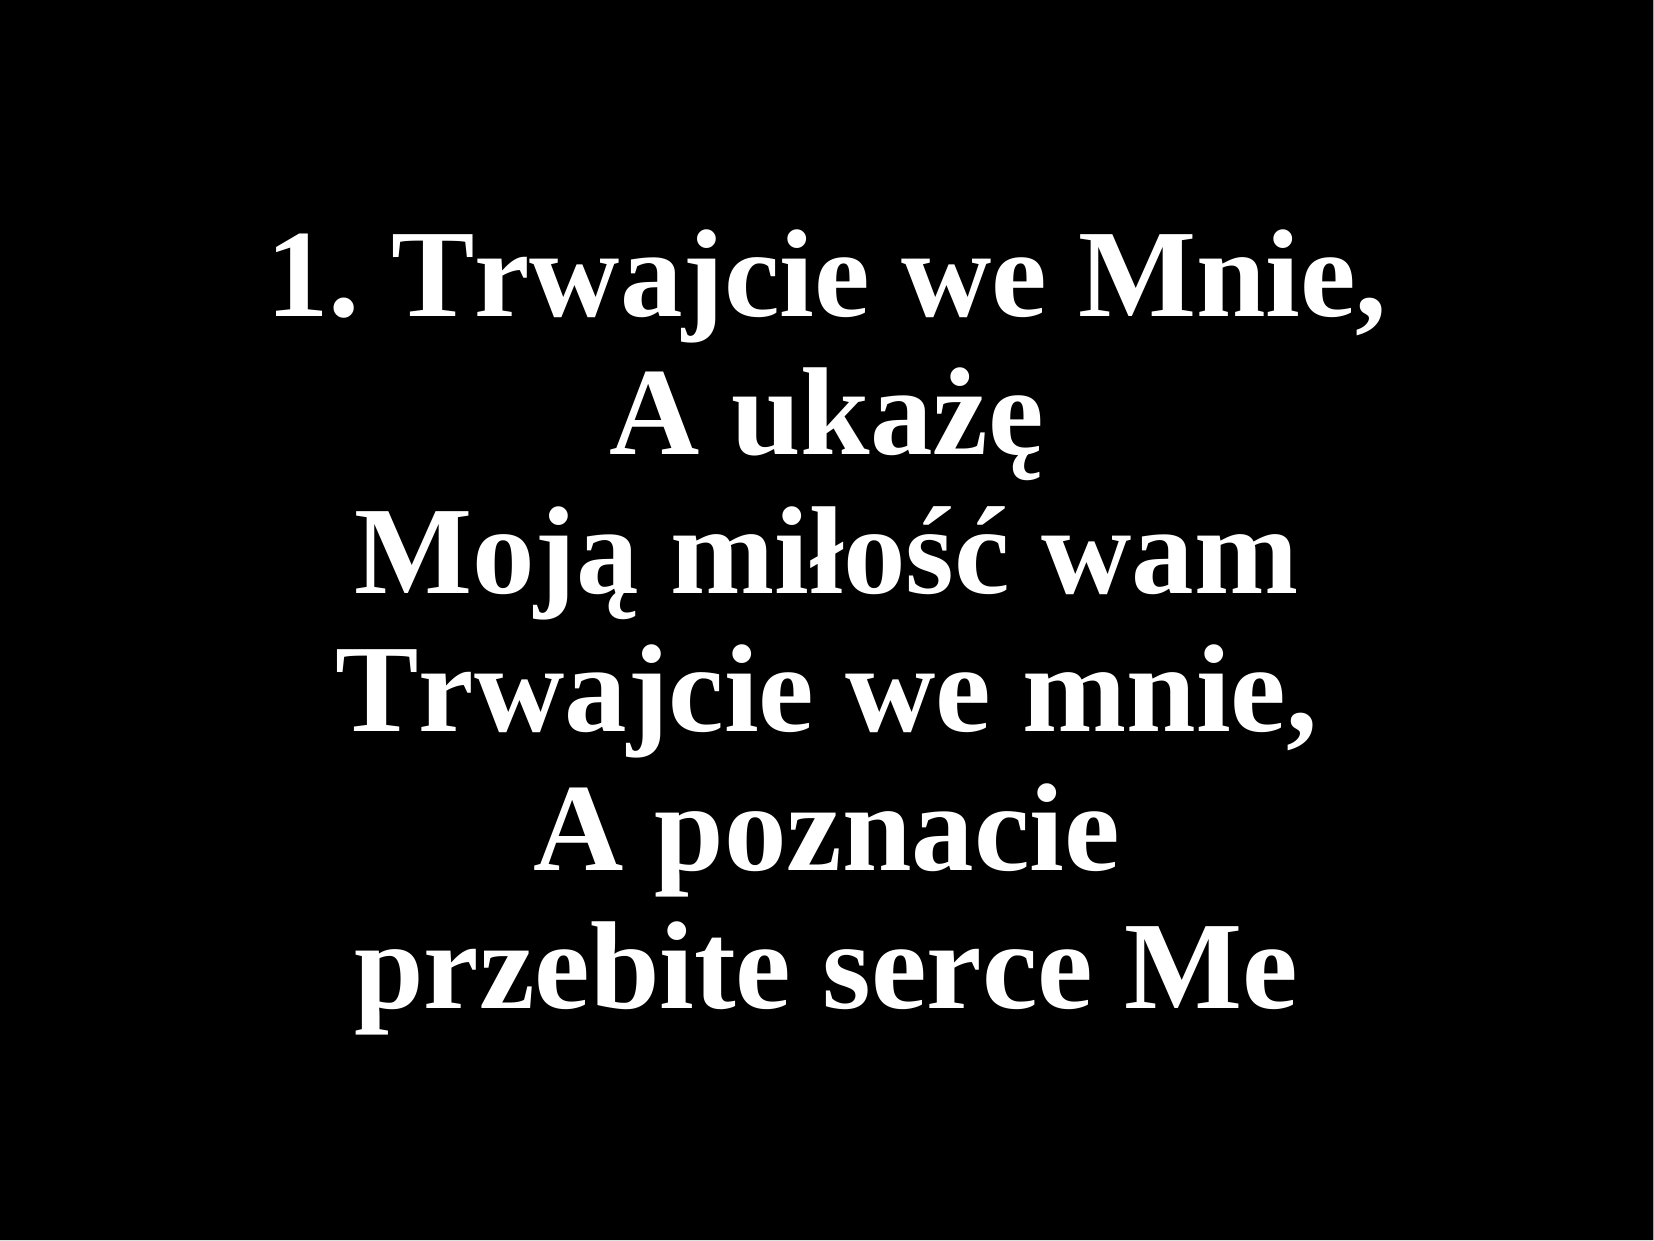

# 1. Trwajcie we Mnie, A ukażę Moją miłość wam Trwajcie we mnie, A poznacie przebite serce Me